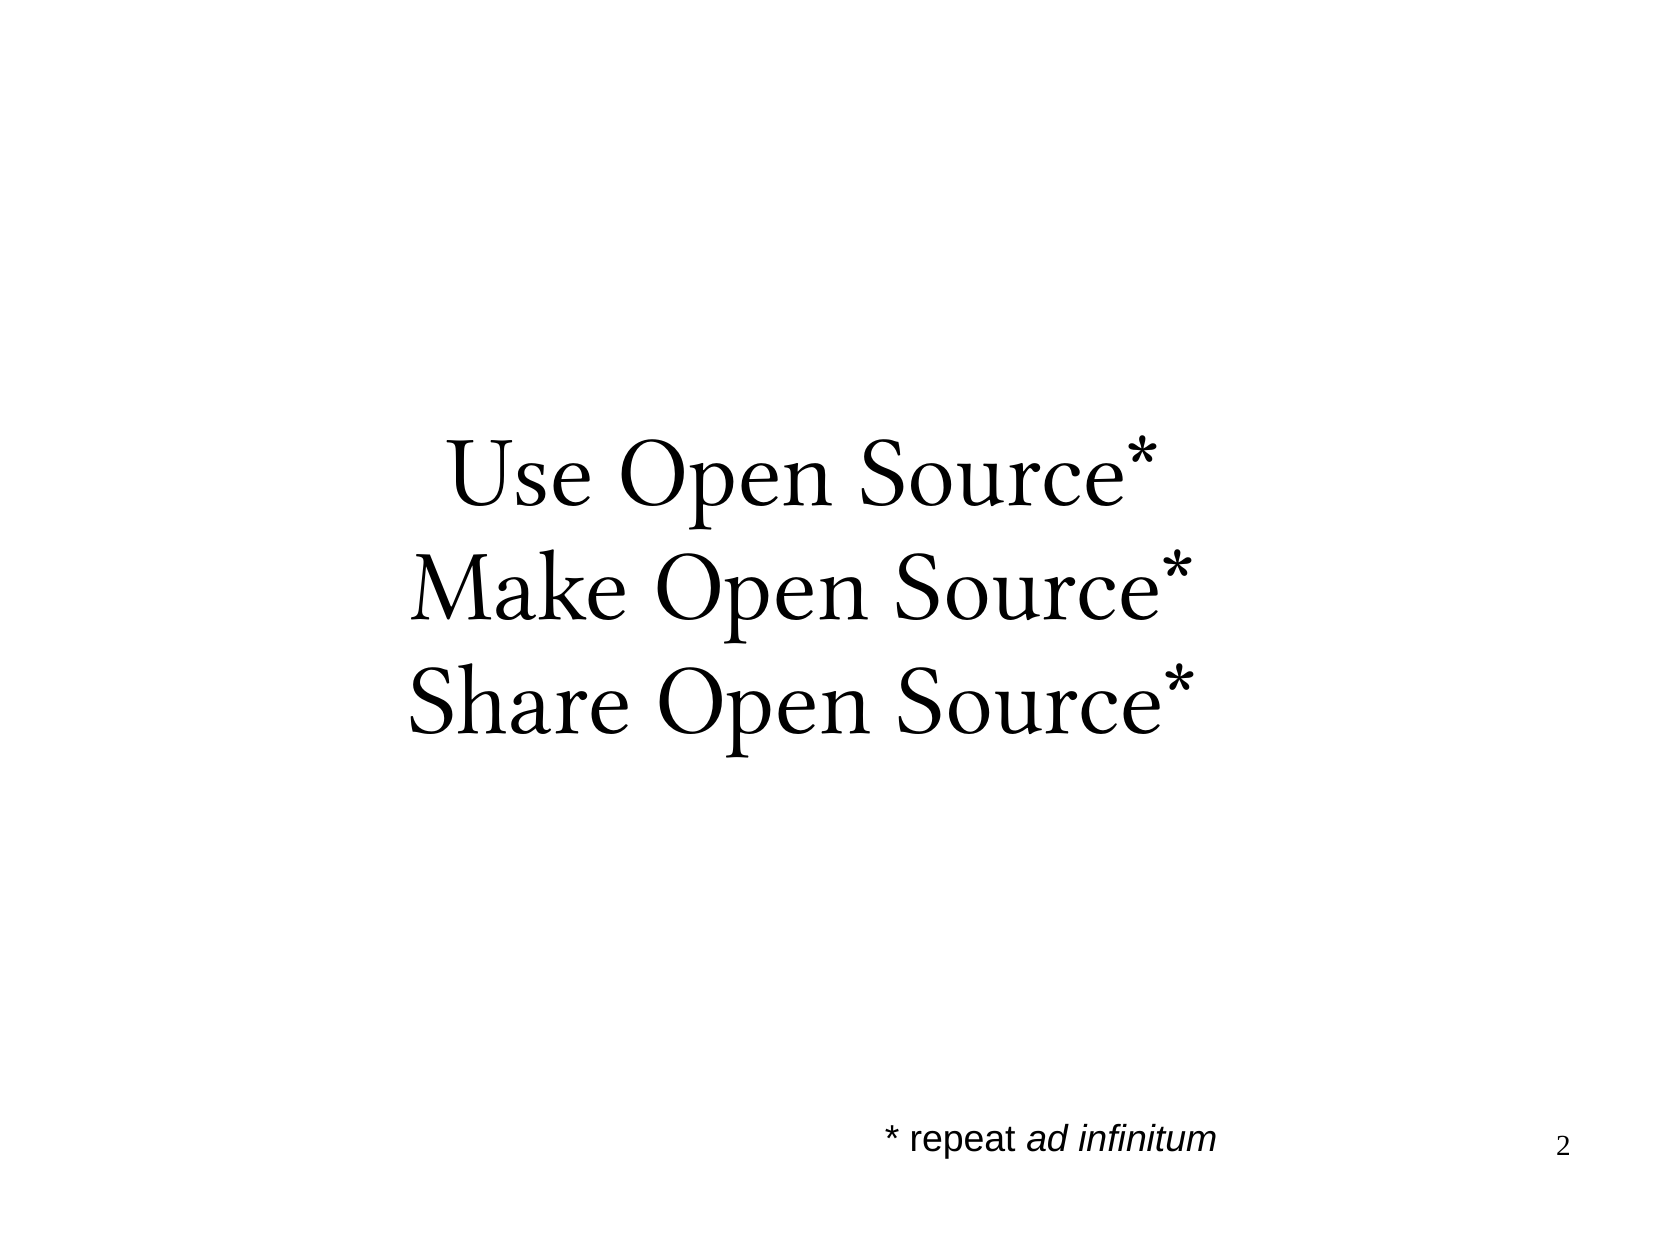

# Use Open Source*
Make Open Source*
Share Open Source*
* repeat ad infinitum
2